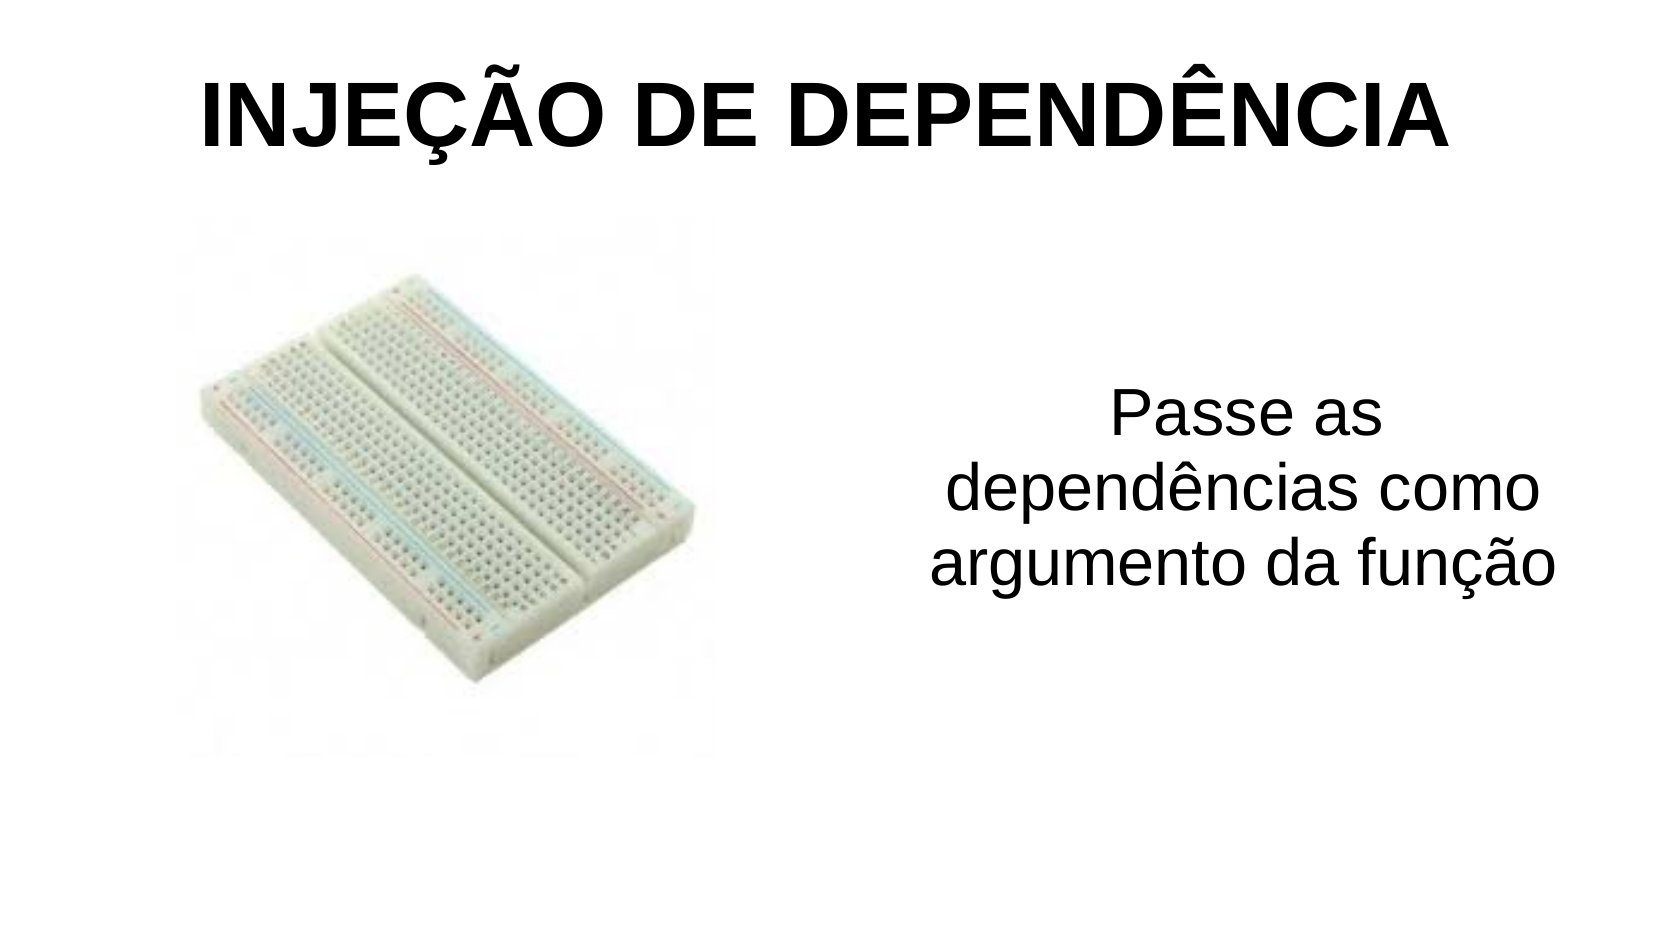

# INJEÇÃO DE DEPENDÊNCIA
Passe as dependências como argumento da função